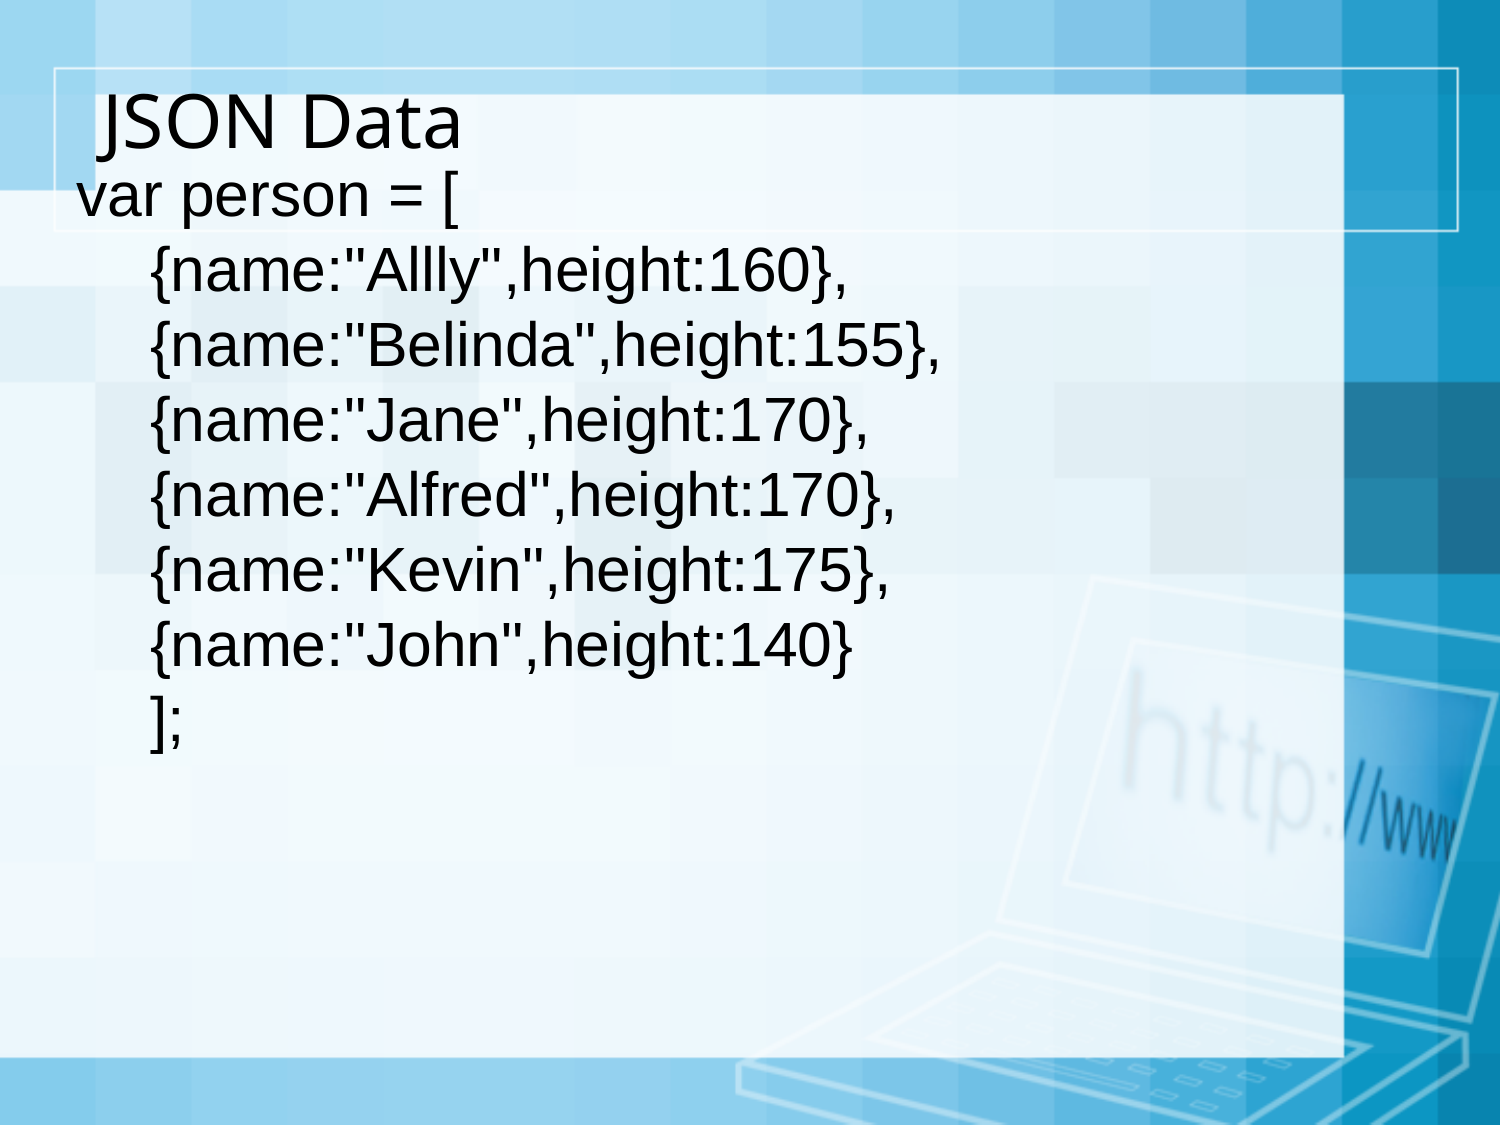

# JSON Data
var person = [
	{name:"Allly",height:160},
	{name:"Belinda",height:155},
	{name:"Jane",height:170},
	{name:"Alfred",height:170},
	{name:"Kevin",height:175},
	{name:"John",height:140}
	];